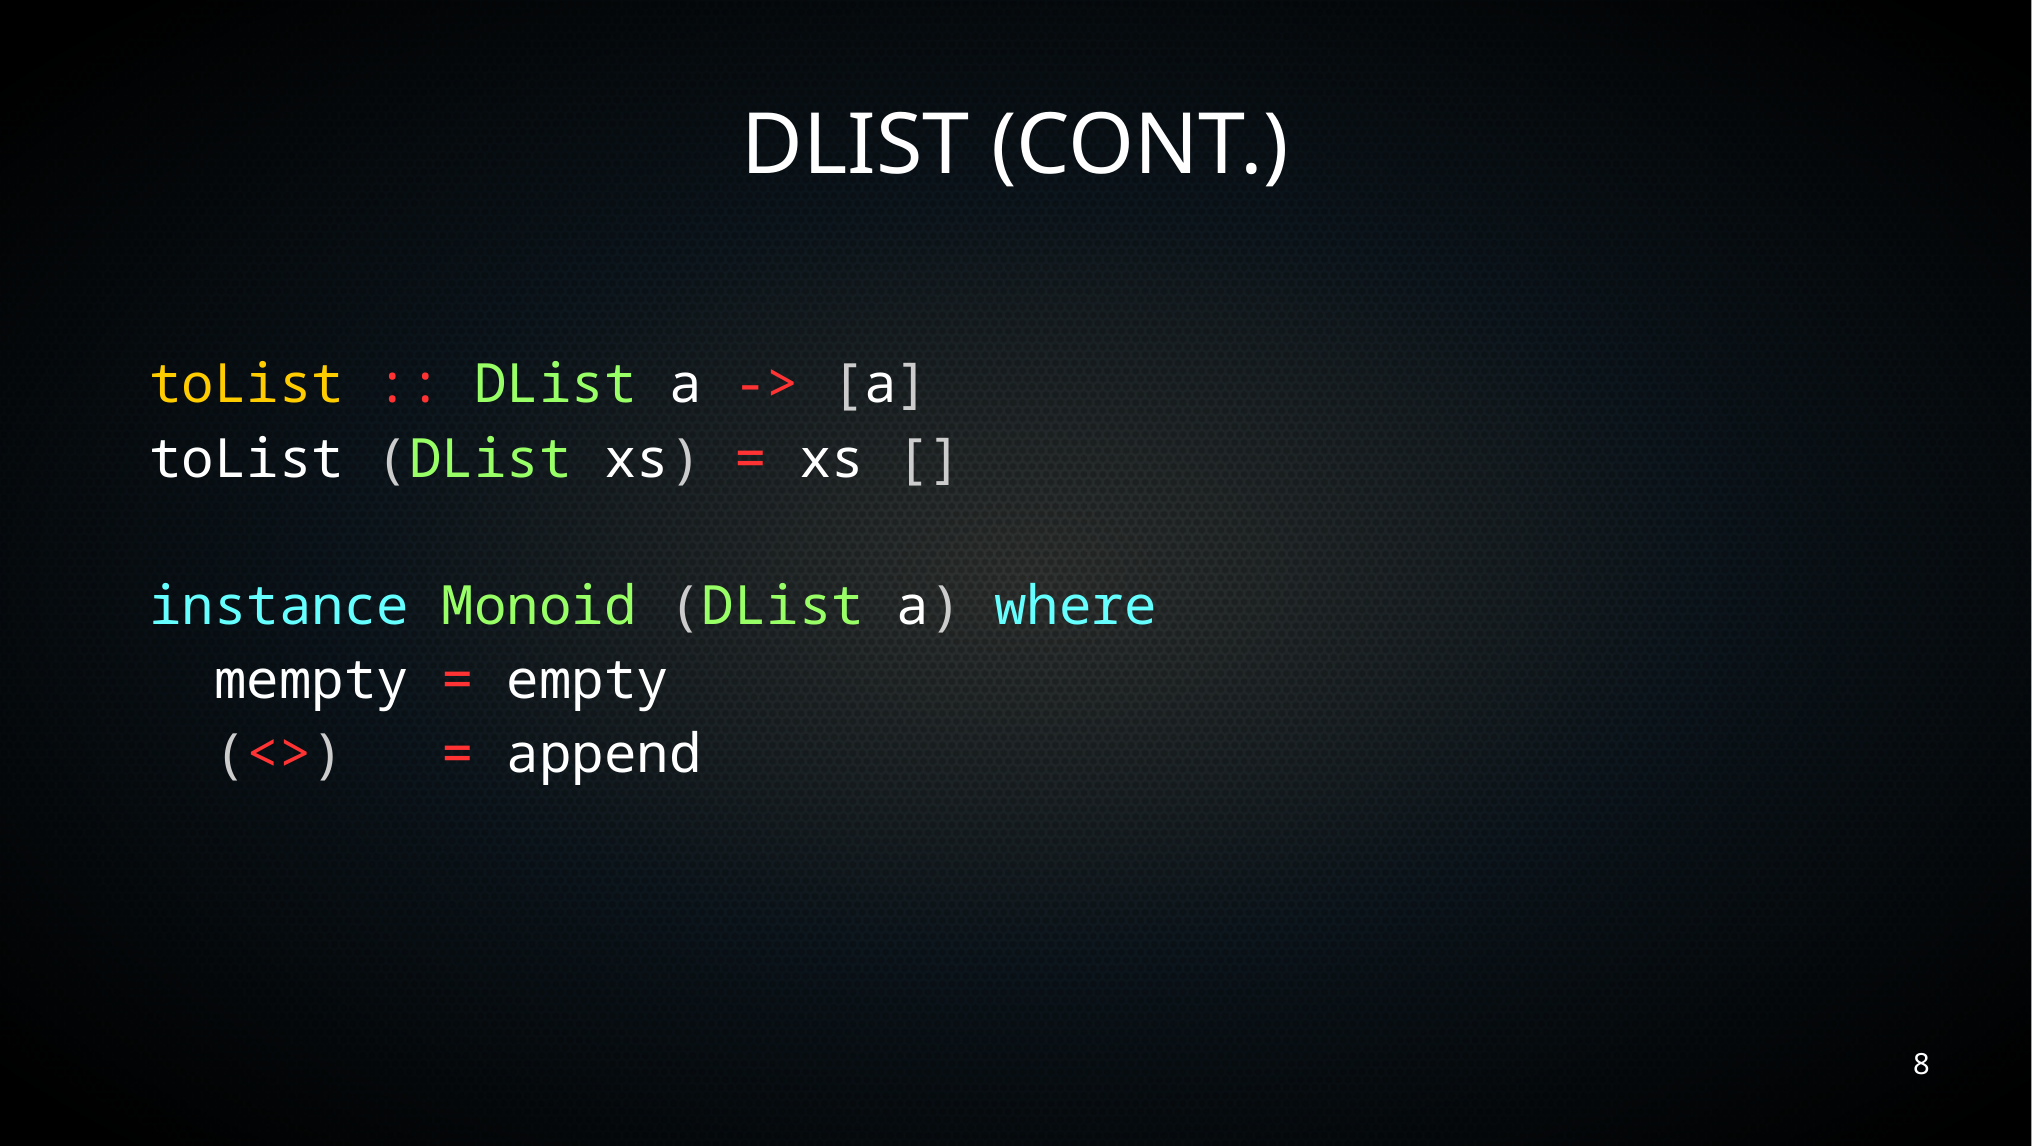

# DLIST (CONT.)
toList :: DList a -> [a]
toList (DList xs) = xs []
instance Monoid (DList a) where
 mempty = empty
 (<>) = append
8